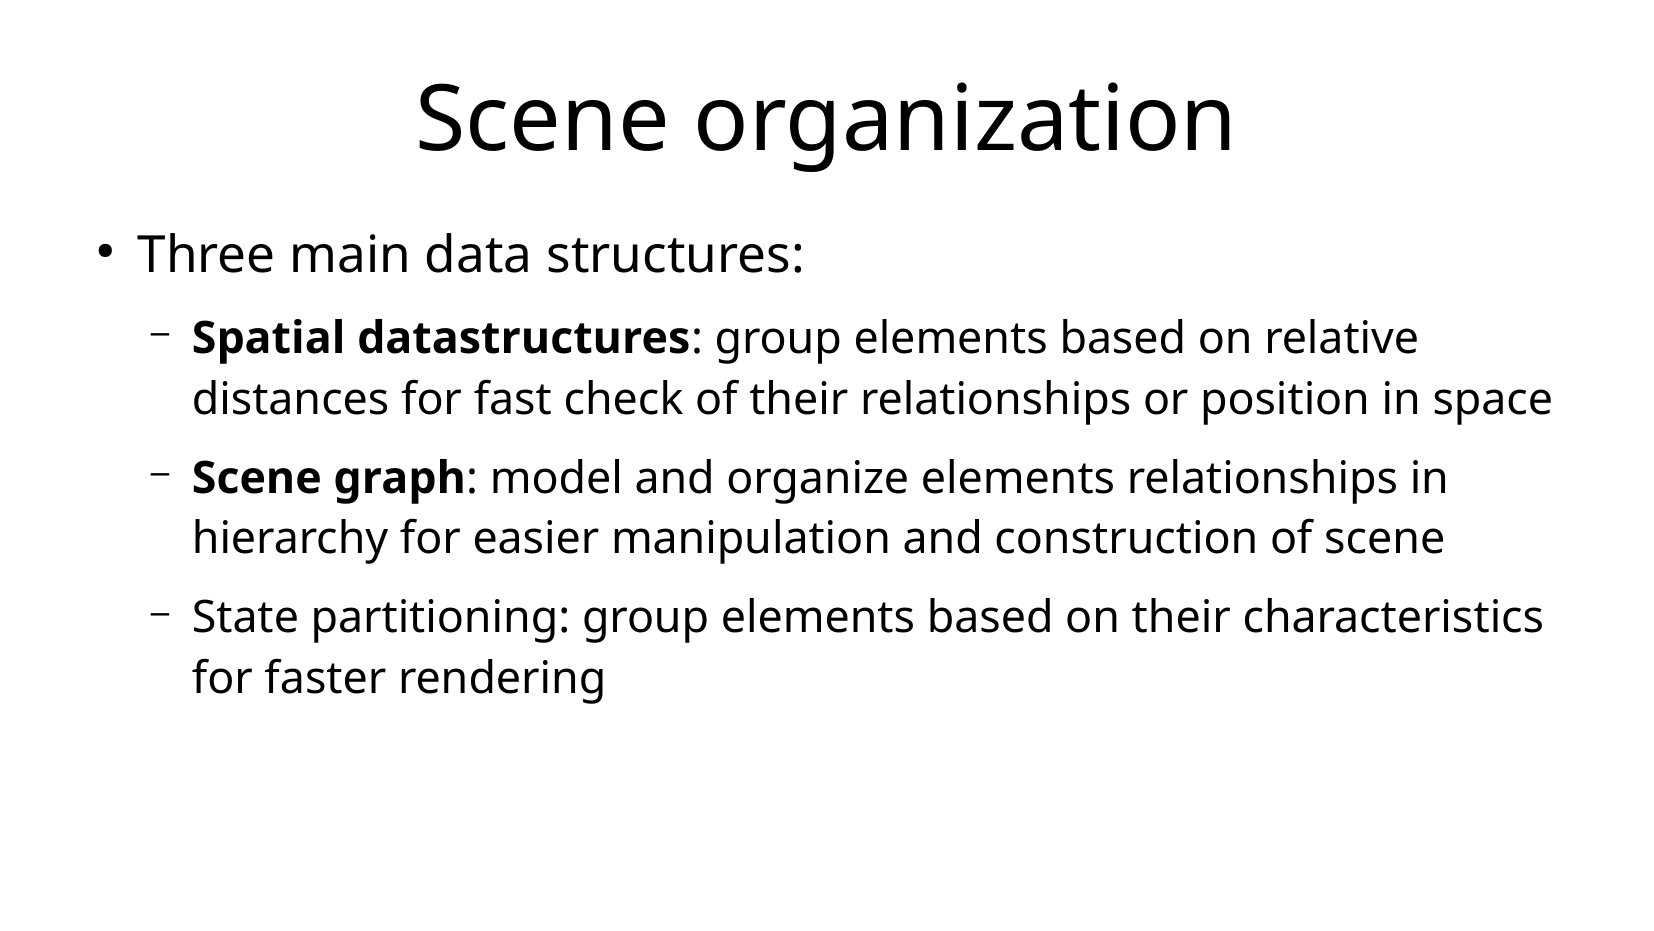

# Scene organization
Three main data structures:
Spatial datastructures: group elements based on relative distances for fast check of their relationships or position in space
Scene graph: model and organize elements relationships in hierarchy for easier manipulation and construction of scene
State partitioning: group elements based on their characteristics for faster rendering